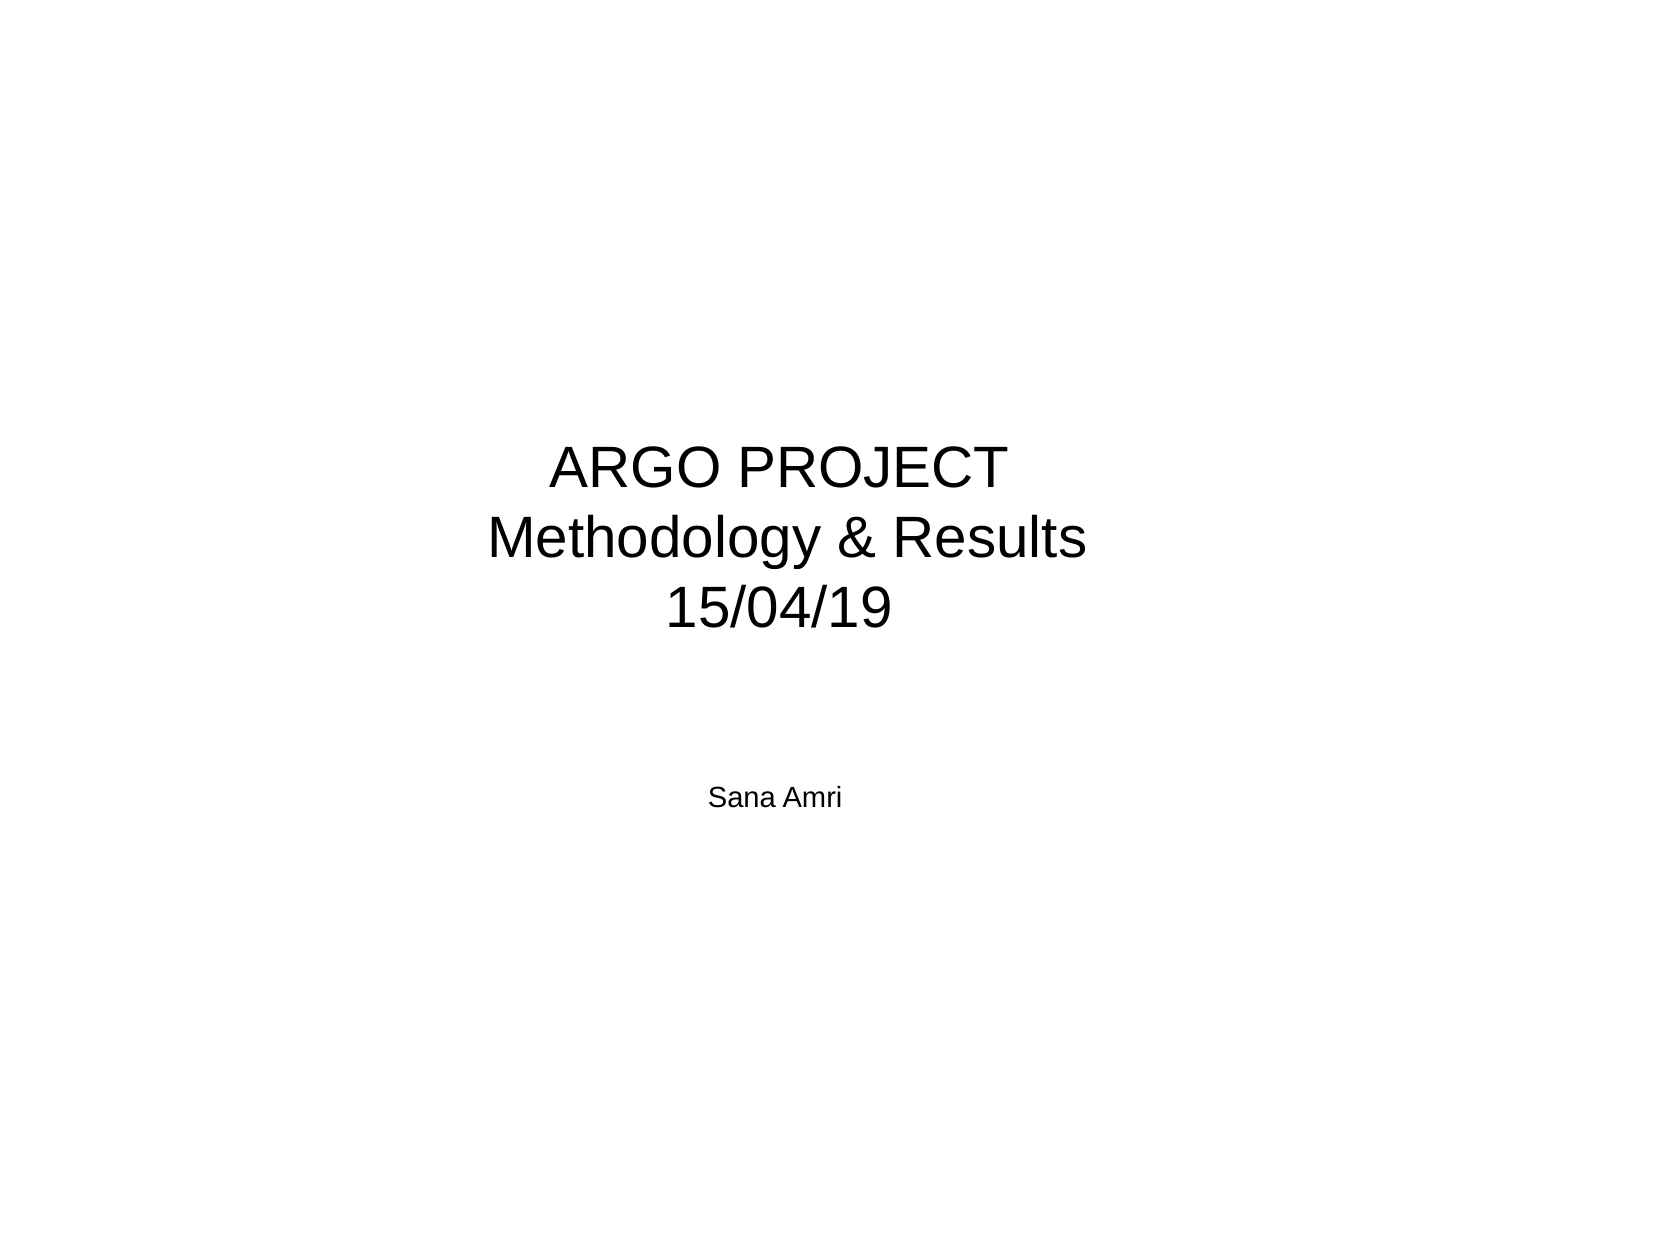

ARGO PROJECT
 Methodology & Results
15/04/19
Sana Amri